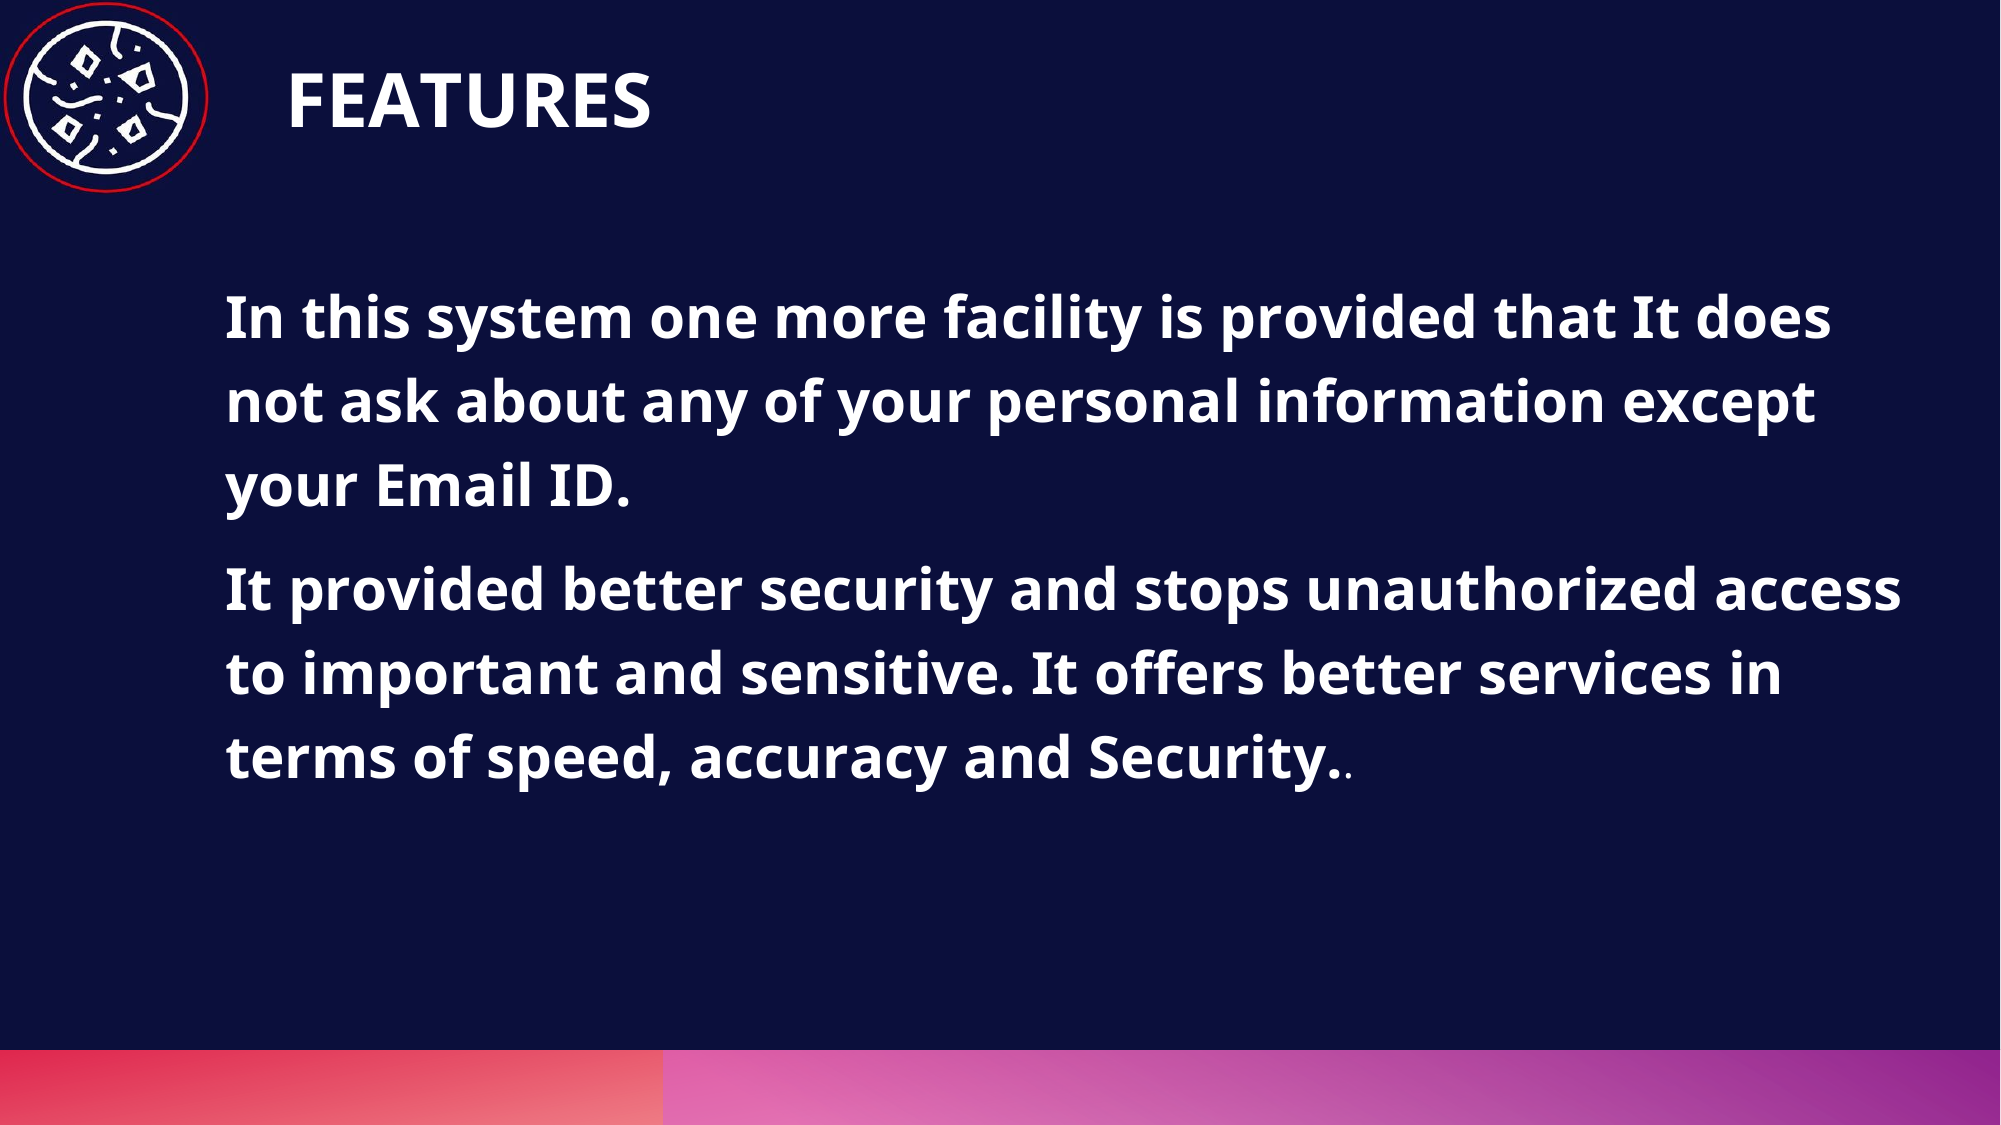

# FEATURES
In this system one more facility is provided that It does not ask about any of your personal information except your Email ID.
It provided better security and stops unauthorized access to important and sensitive. It offers better services in terms of speed, accuracy and Security..